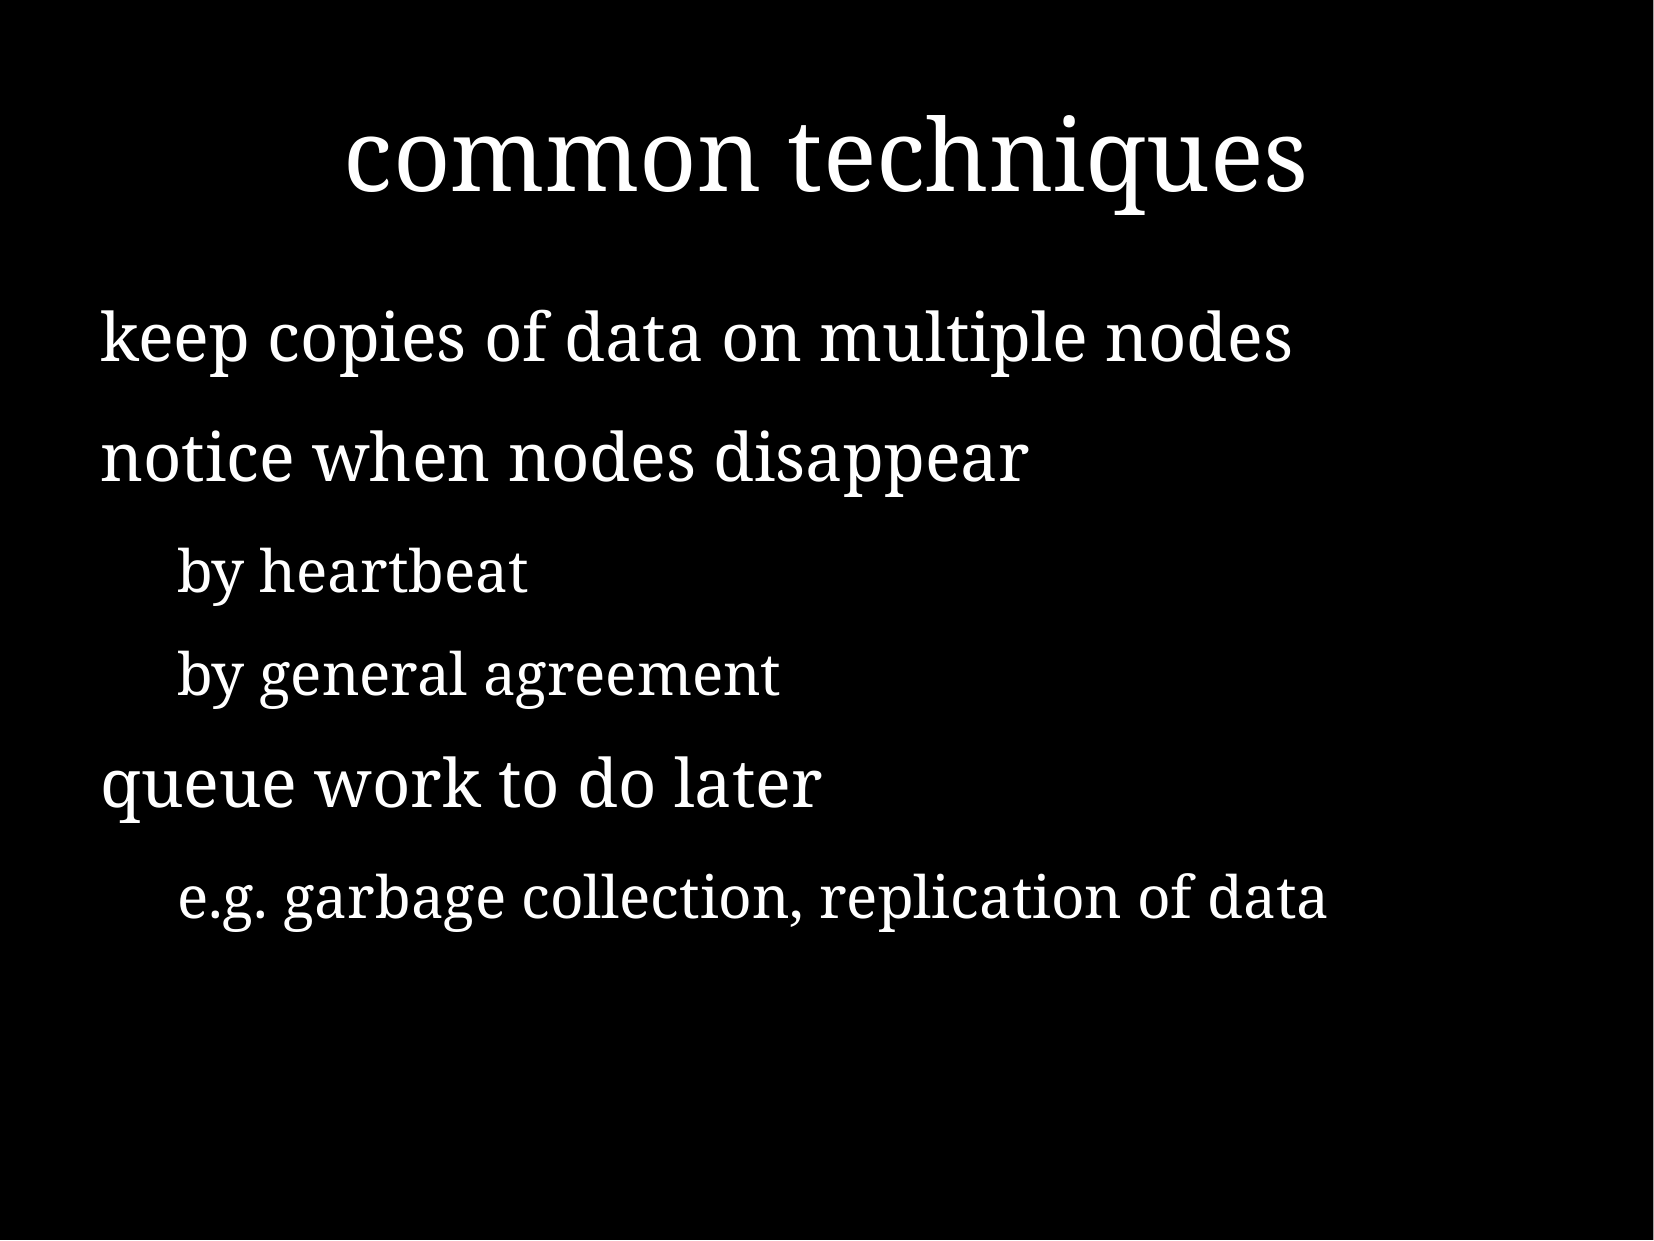

# common techniques
keep copies of data on multiple nodes
notice when nodes disappear
by heartbeat
by general agreement
queue work to do later
e.g. garbage collection, replication of data